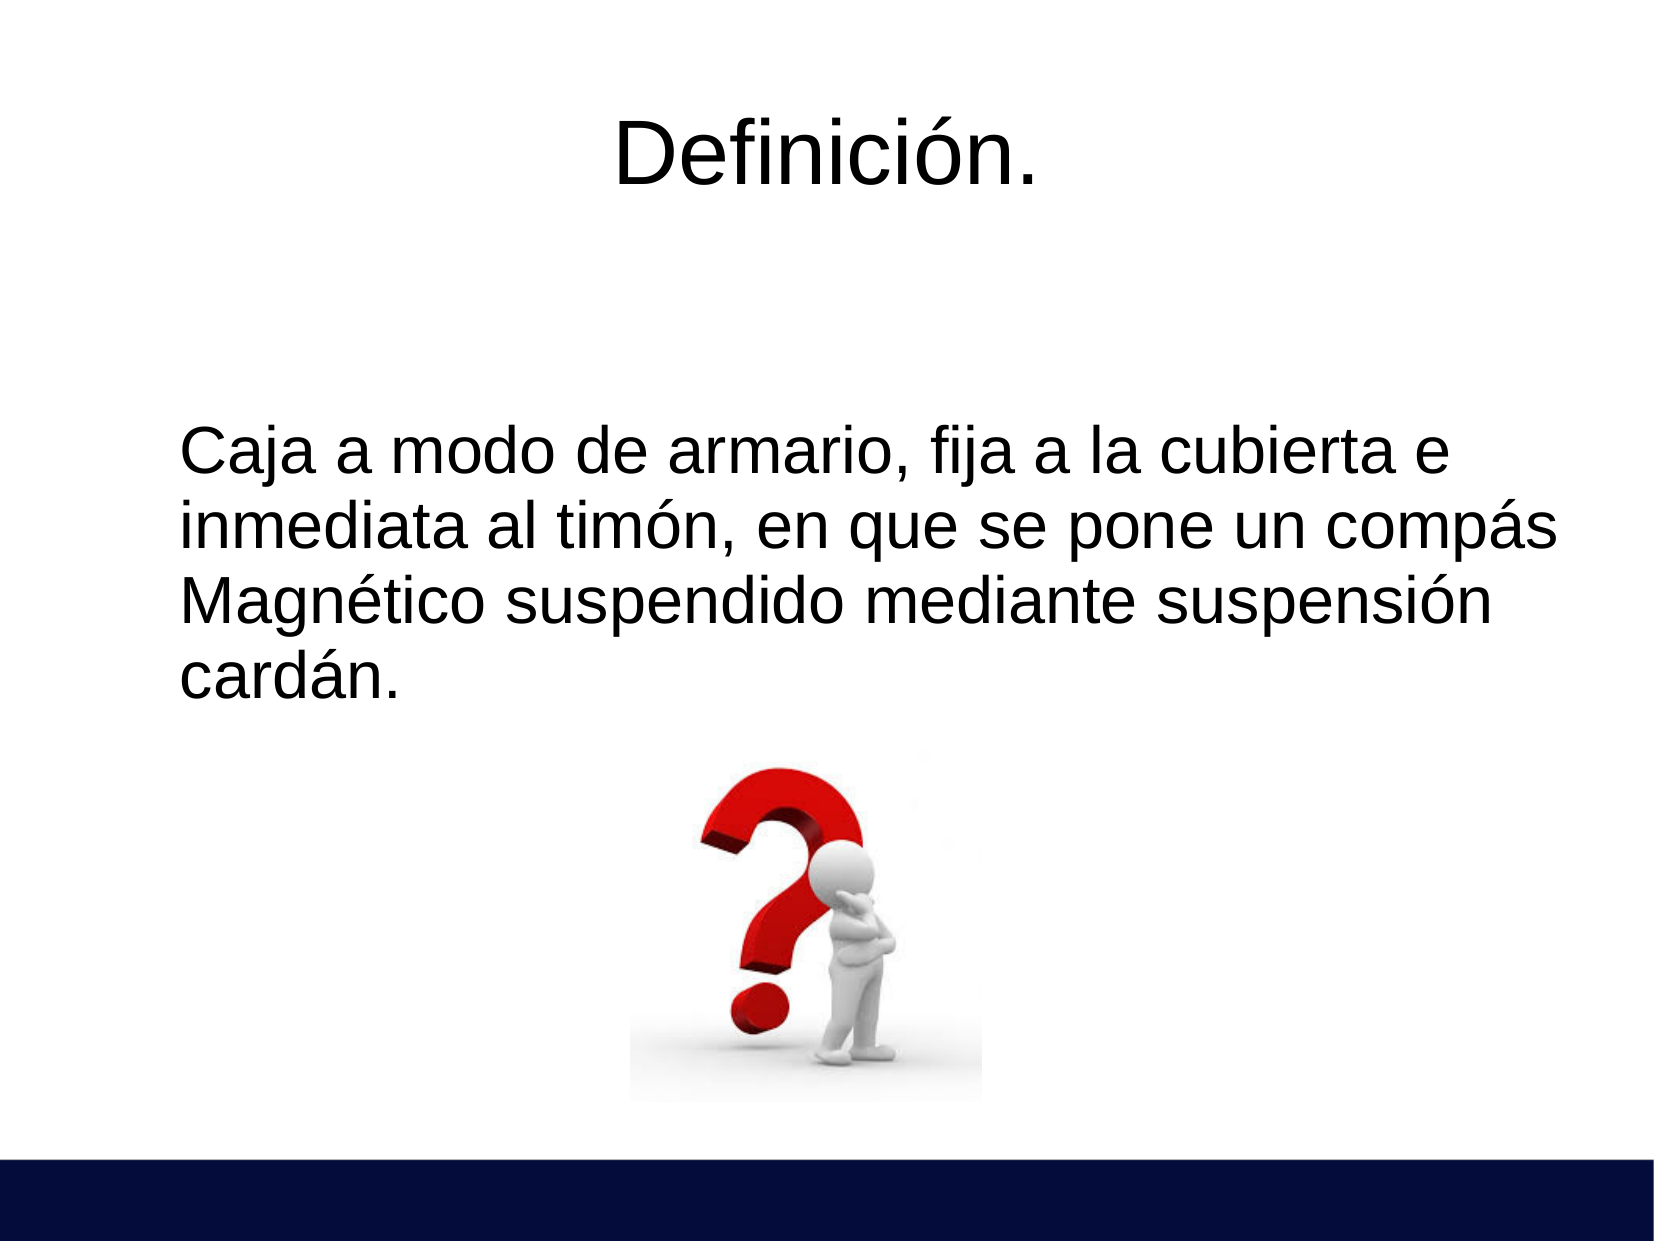

# Definición.
Caja a modo de armario, fija a la cubierta e
inmediata al timón, en que se pone un compás
Magnético suspendido mediante suspensión
cardán.